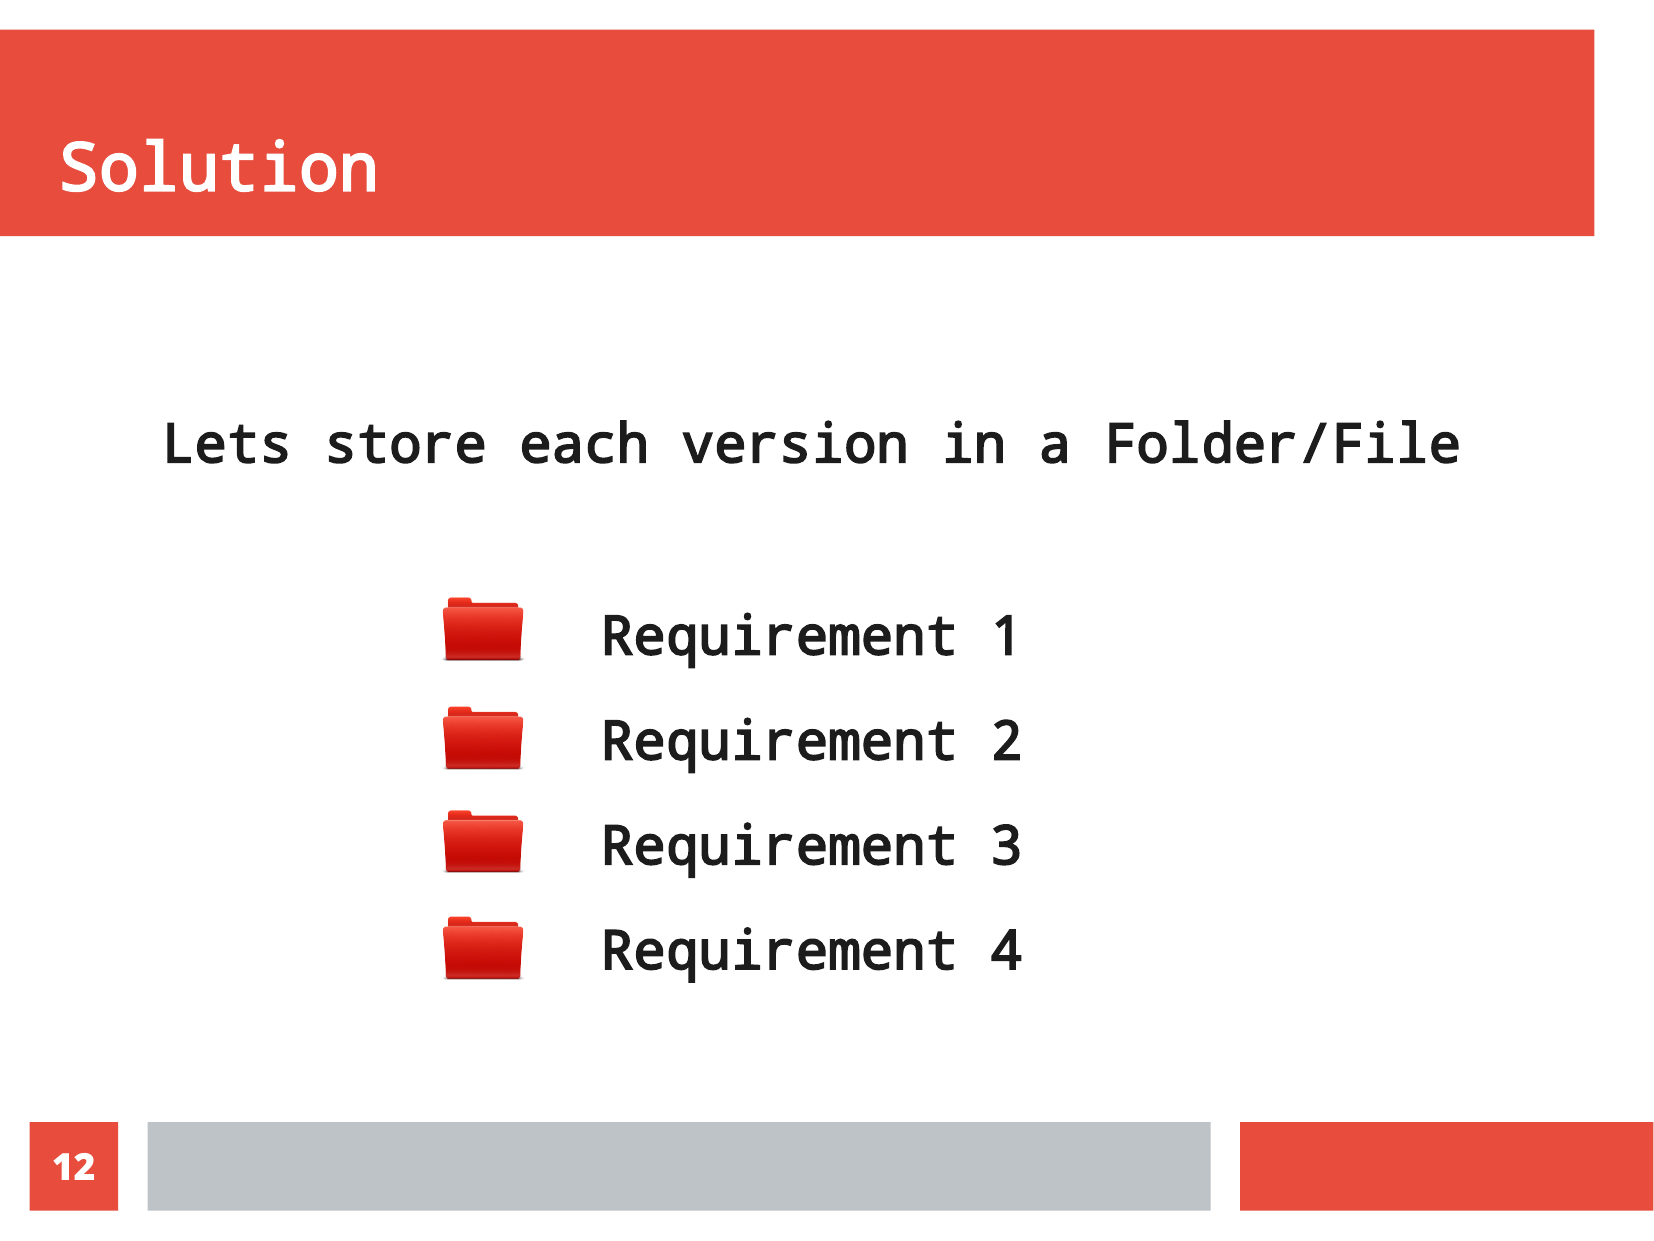

# Solution
Lets store each version in a Folder/File
Requirement 1
Requirement 2
Requirement 3
Requirement 4
12